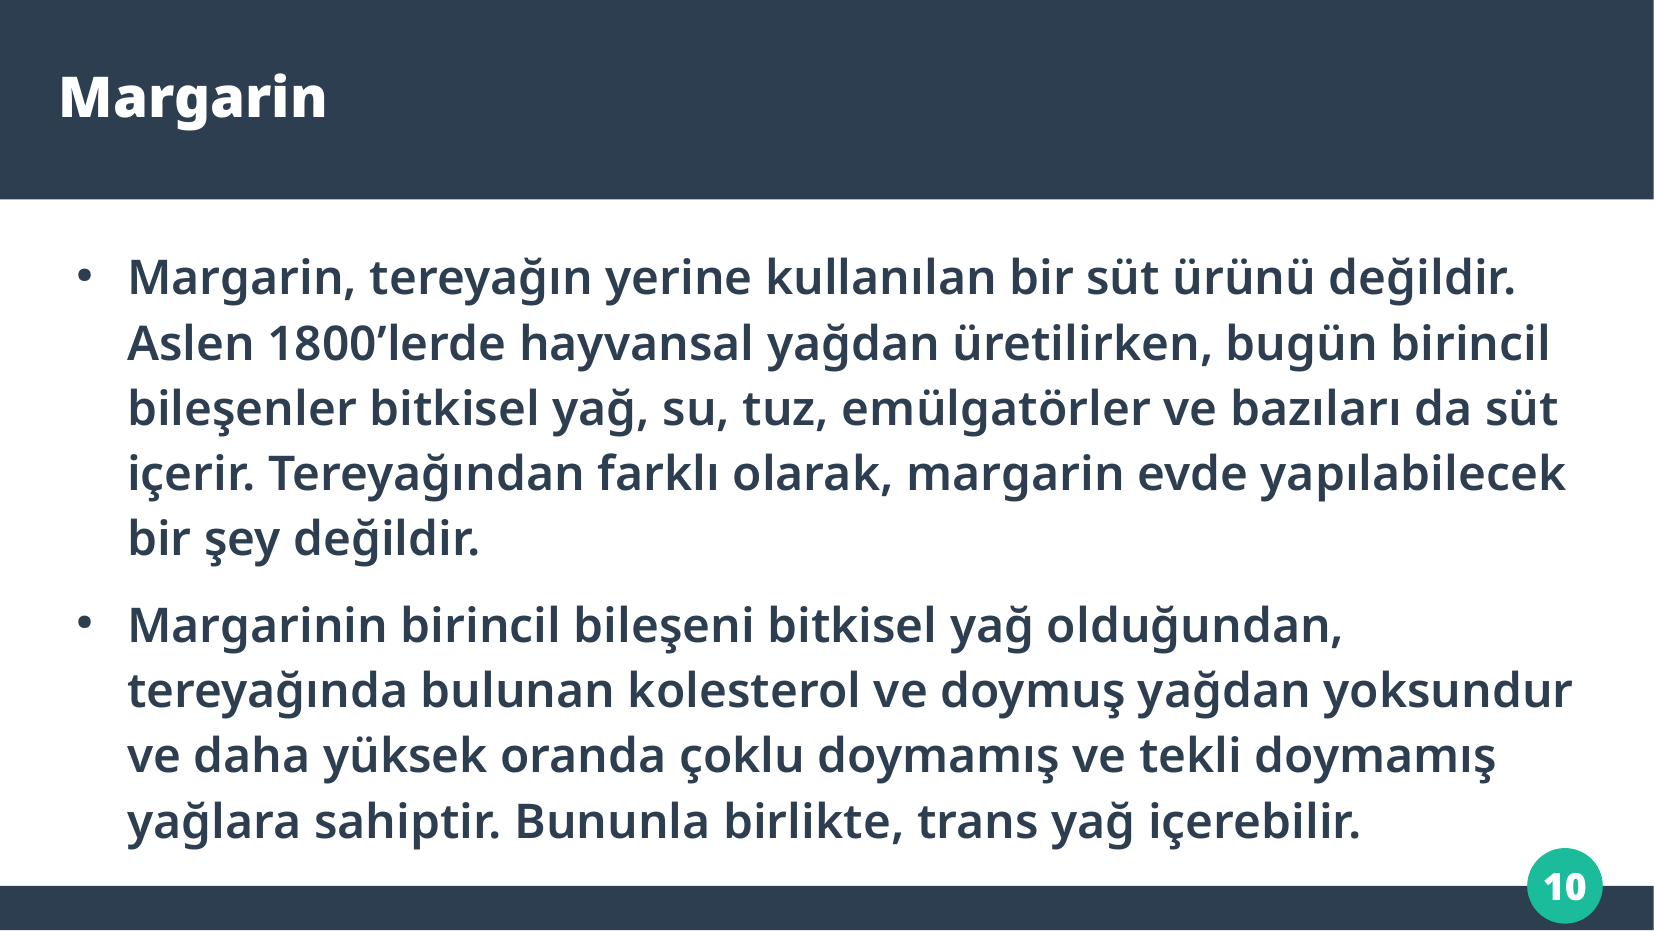

# Margarin
Margarin, tereyağın yerine kullanılan bir süt ürünü değildir. Aslen 1800’lerde hayvansal yağdan üretilirken, bugün birincil bileşenler bitkisel yağ, su, tuz, emülgatörler ve bazıları da süt içerir. Tereyağından farklı olarak, margarin evde yapılabilecek bir şey değildir.
Margarinin birincil bileşeni bitkisel yağ olduğundan, tereyağında bulunan kolesterol ve doymuş yağdan yoksundur ve daha yüksek oranda çoklu doymamış ve tekli doymamış yağlara sahiptir. Bununla birlikte, trans yağ içerebilir.